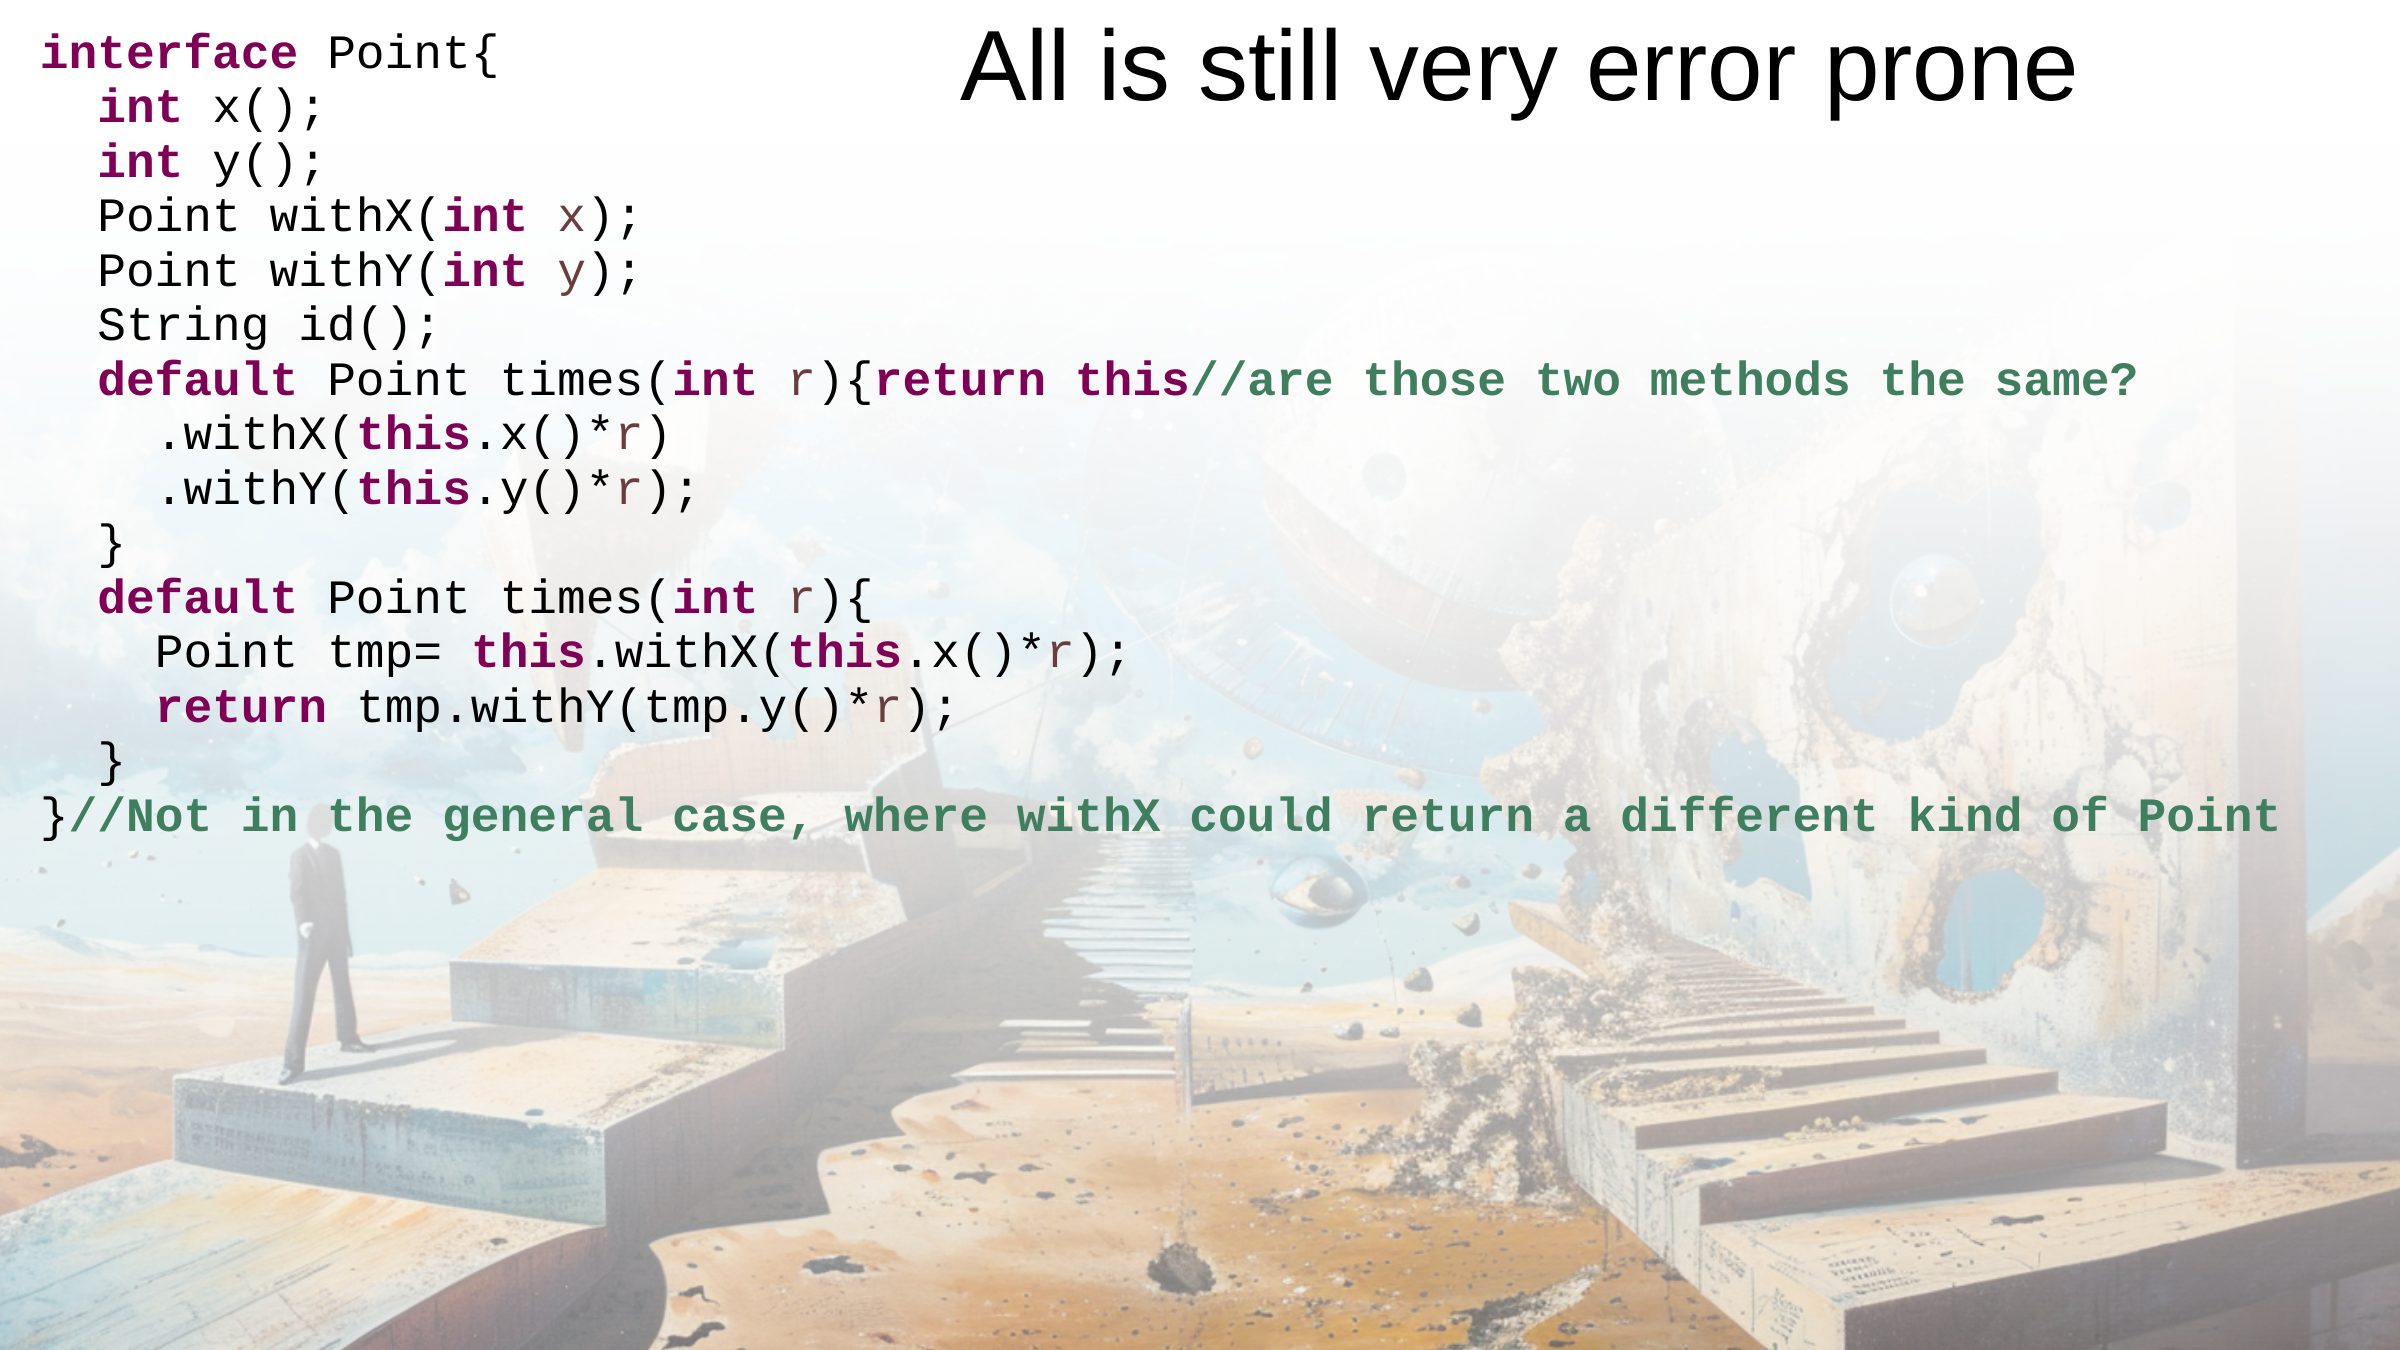

# All is still very error prone
interface Point{
 int x();
 int y();
 Point withX(int x);
 Point withY(int y);
 String id();
 default Point times(int r){return this//are those two methods the same?
 .withX(this.x()*r)
 .withY(this.y()*r);
 }
 default Point times(int r){
 Point tmp= this.withX(this.x()*r);
 return tmp.withY(tmp.y()*r);
 }
}//Not in the general case, where withX could return a different kind of Point